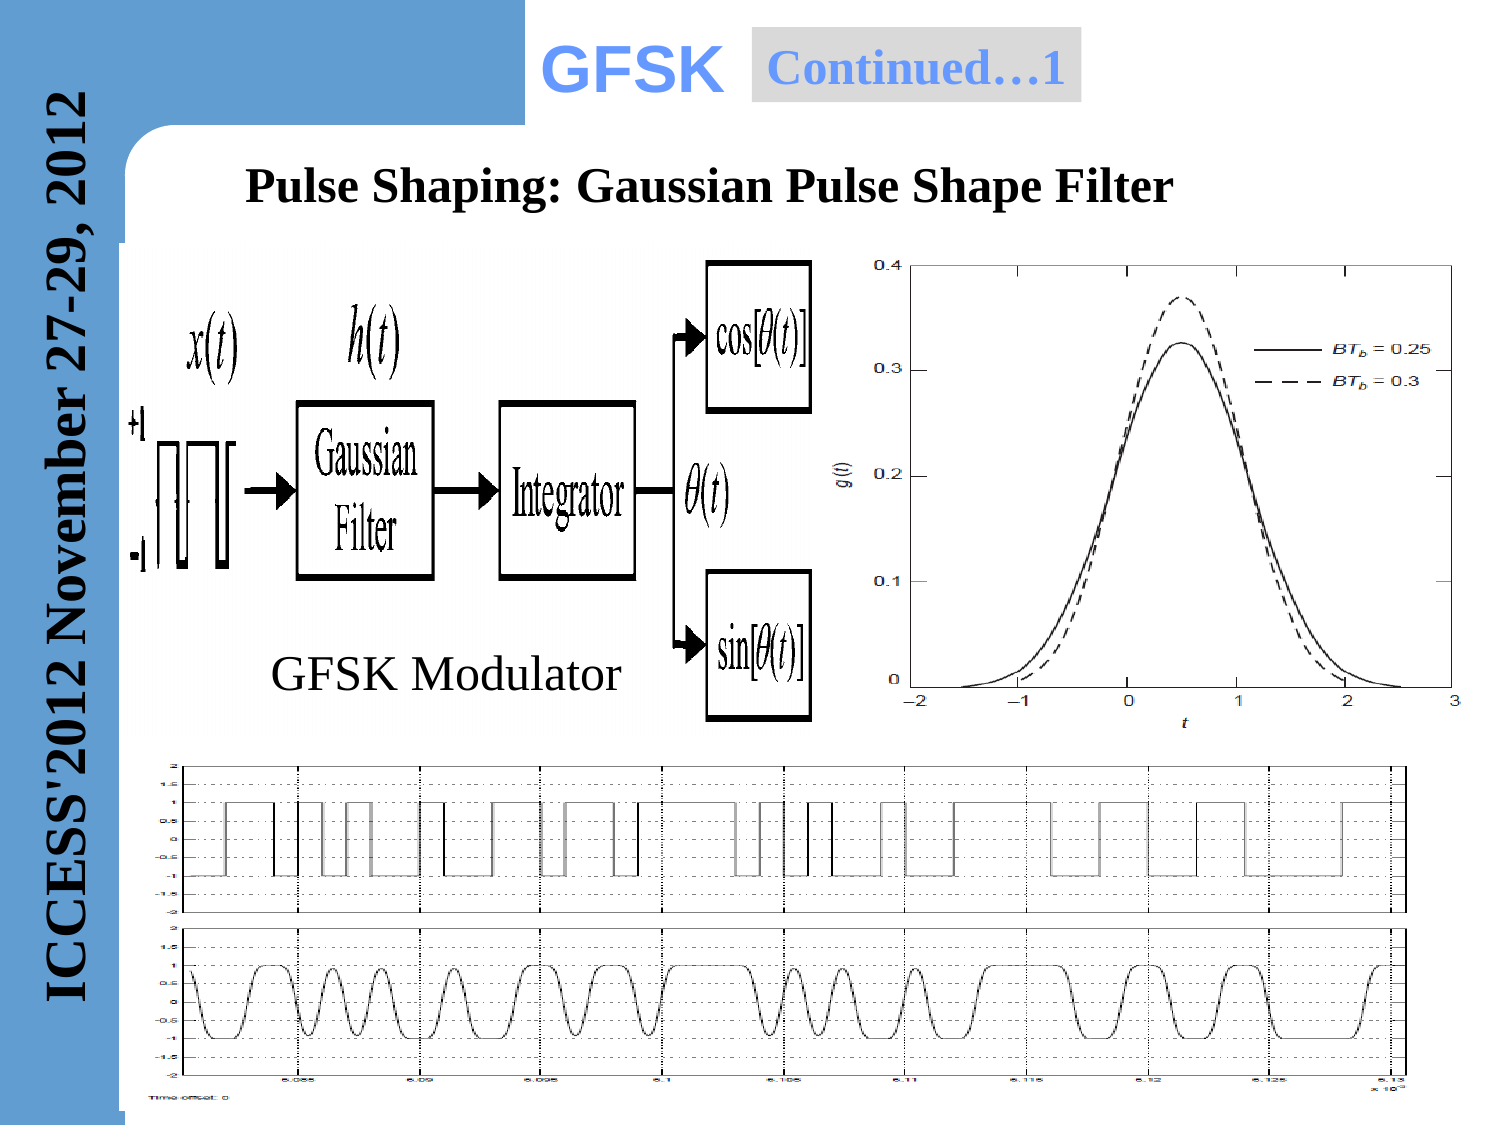

GFSK
Continued…1
# Pulse Shaping: Gaussian Pulse Shape Filter
GFSK Modulator